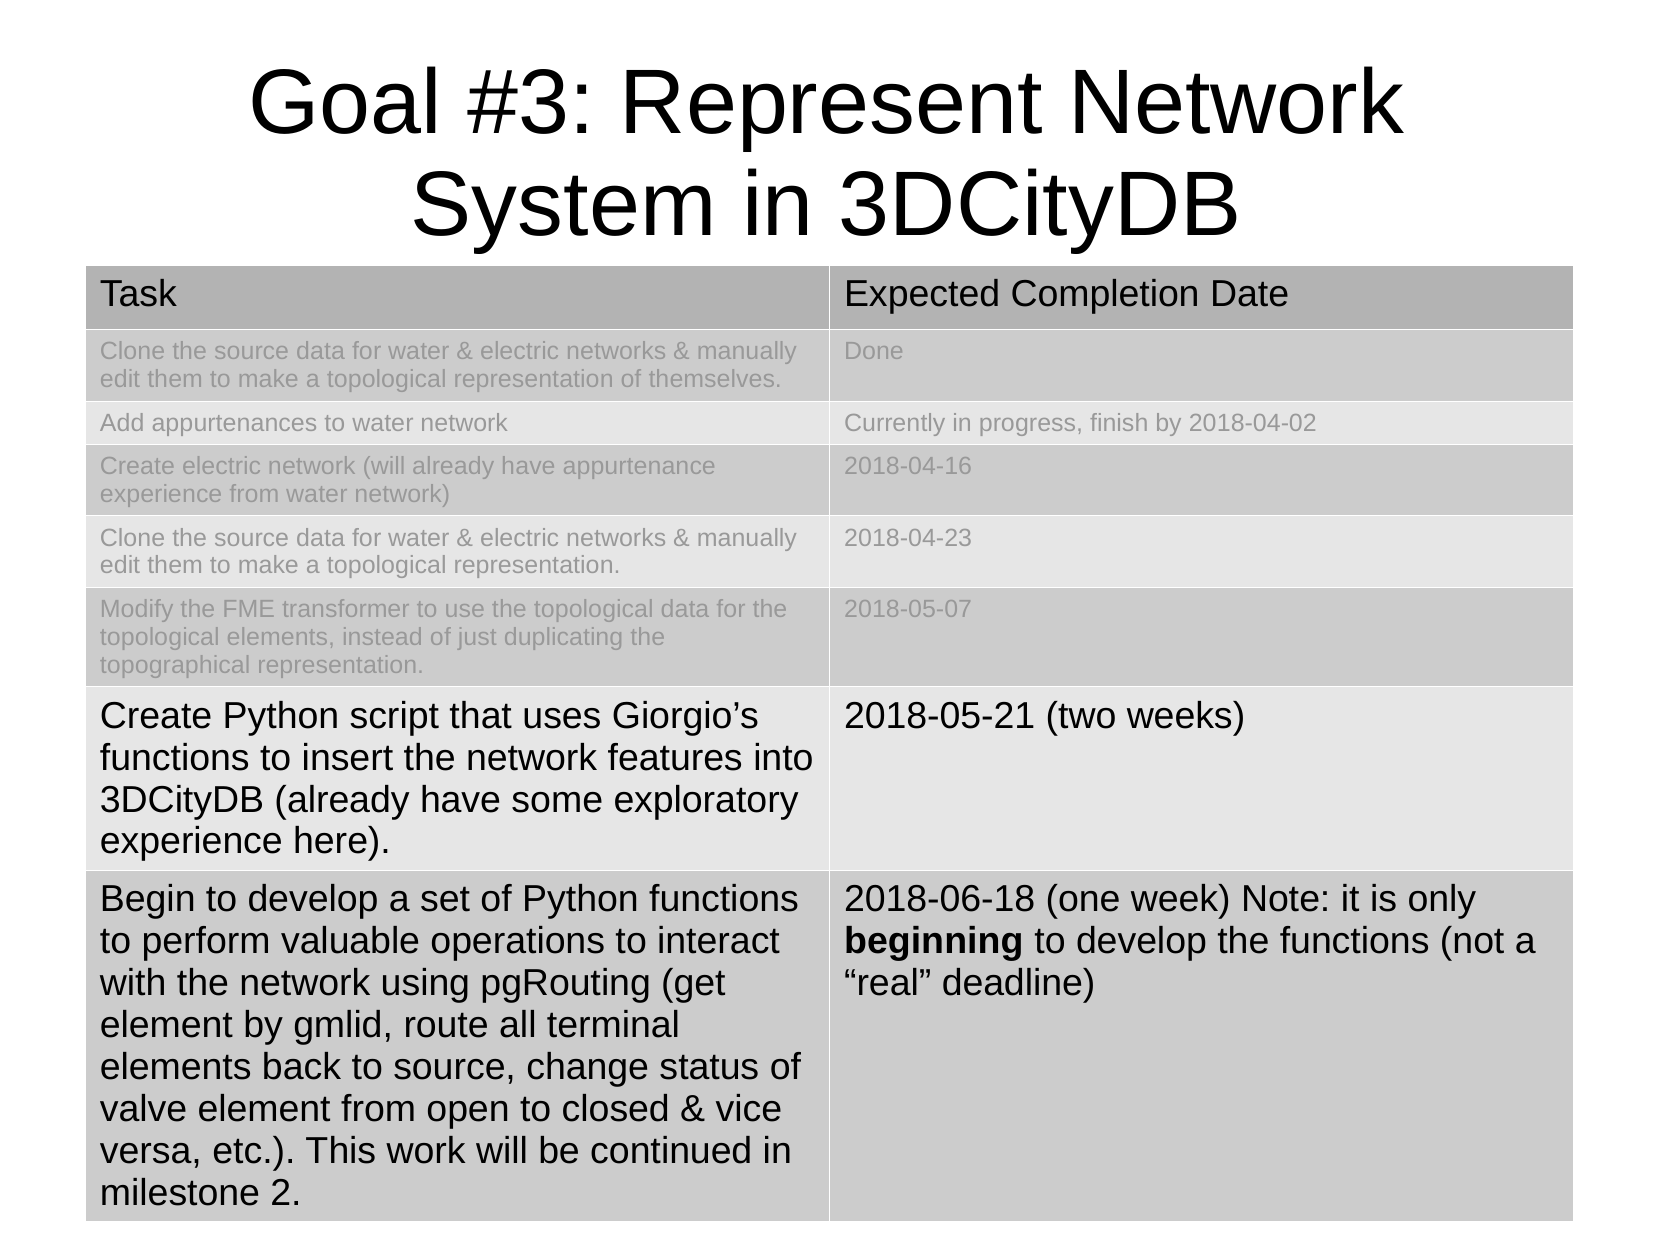

# Goal #3: Represent Network System in 3DCityDB
| Task | Expected Completion Date |
| --- | --- |
| Clone the source data for water & electric networks & manually edit them to make a topological representation of themselves. | Done |
| Add appurtenances to water network | Currently in progress, finish by 2018-04-02 |
| Create electric network (will already have appurtenance experience from water network) | 2018-04-16 |
| Clone the source data for water & electric networks & manually edit them to make a topological representation. | 2018-04-23 |
| Modify the FME transformer to use the topological data for the topological elements, instead of just duplicating the topographical representation. | 2018-05-07 |
| Create Python script that uses Giorgio’s functions to insert the network features into 3DCityDB (already have some exploratory experience here). | 2018-05-21 (two weeks) |
| Begin to develop a set of Python functions to perform valuable operations to interact with the network using pgRouting (get element by gmlid, route all terminal elements back to source, change status of valve element from open to closed & vice versa, etc.). This work will be continued in milestone 2. | 2018-06-18 (one week) Note: it is only beginning to develop the functions (not a “real” deadline) |